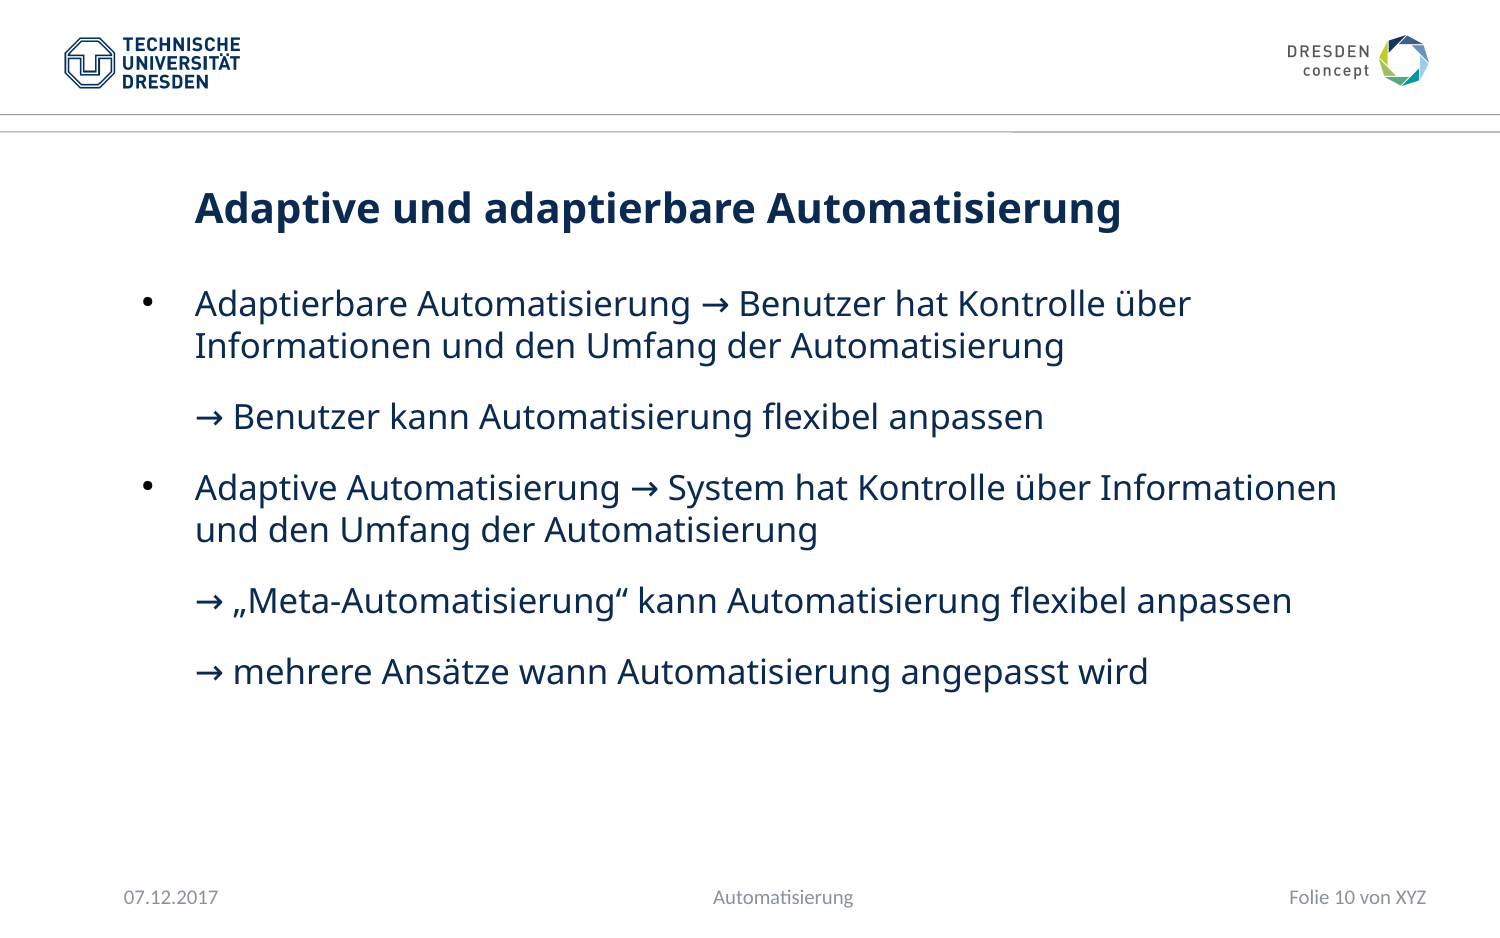

# Adaptive und adaptierbare Automatisierung
Adaptierbare Automatisierung → Benutzer hat Kontrolle über Informationen und den Umfang der Automatisierung
→ Benutzer kann Automatisierung flexibel anpassen
Adaptive Automatisierung → System hat Kontrolle über Informationen und den Umfang der Automatisierung
→ „Meta-Automatisierung“ kann Automatisierung flexibel anpassen
→ mehrere Ansätze wann Automatisierung angepasst wird
07.12.2017
Folie von XYZ
Automatisierung